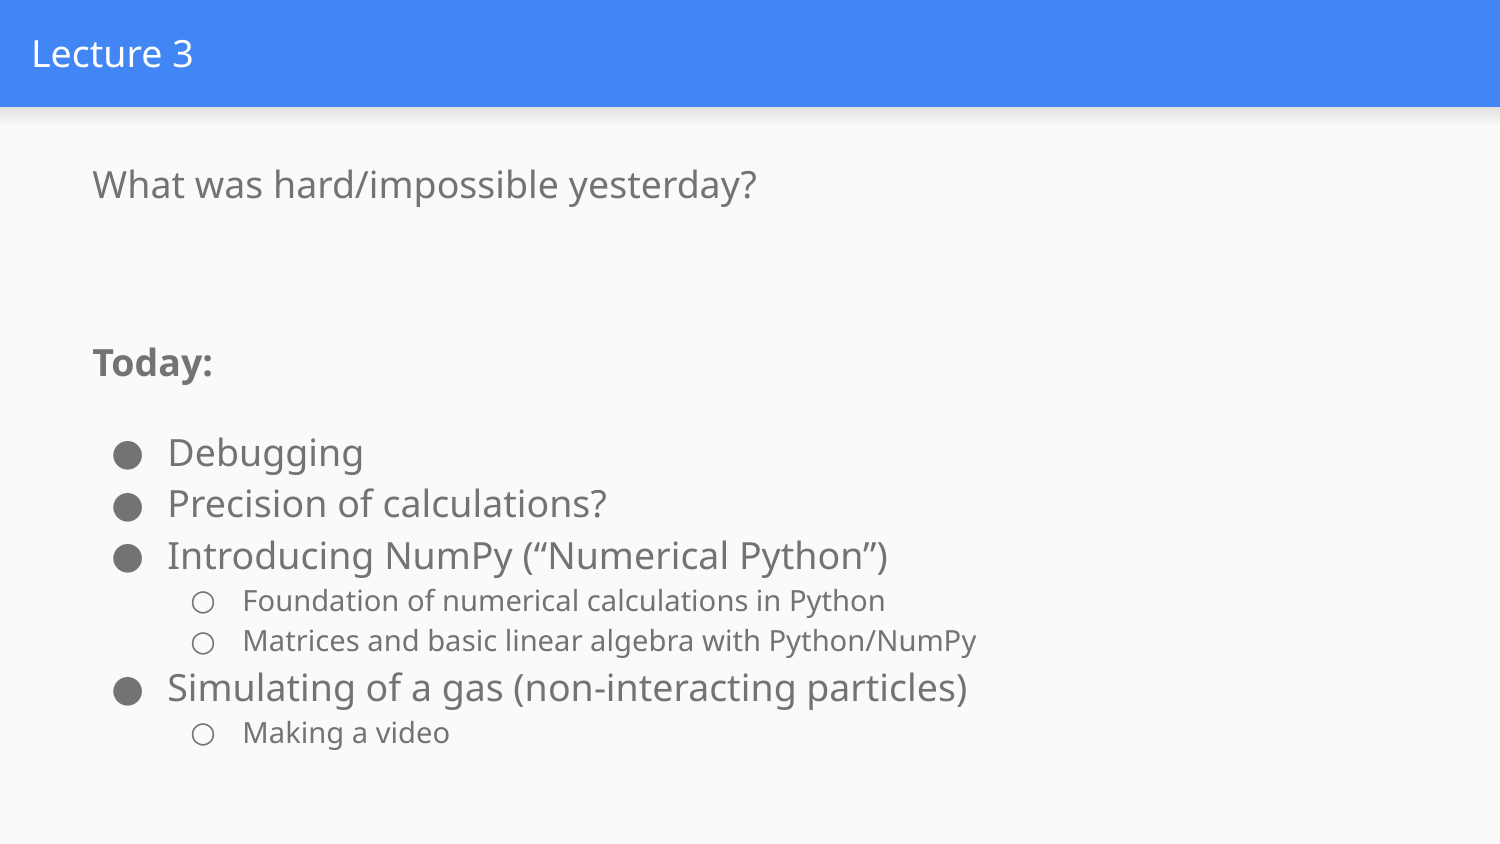

# Lecture 3
What was hard/impossible yesterday?
Today:
Debugging
Precision of calculations?
Introducing NumPy (“Numerical Python”)
Foundation of numerical calculations in Python
Matrices and basic linear algebra with Python/NumPy
Simulating of a gas (non-interacting particles)
Making a video